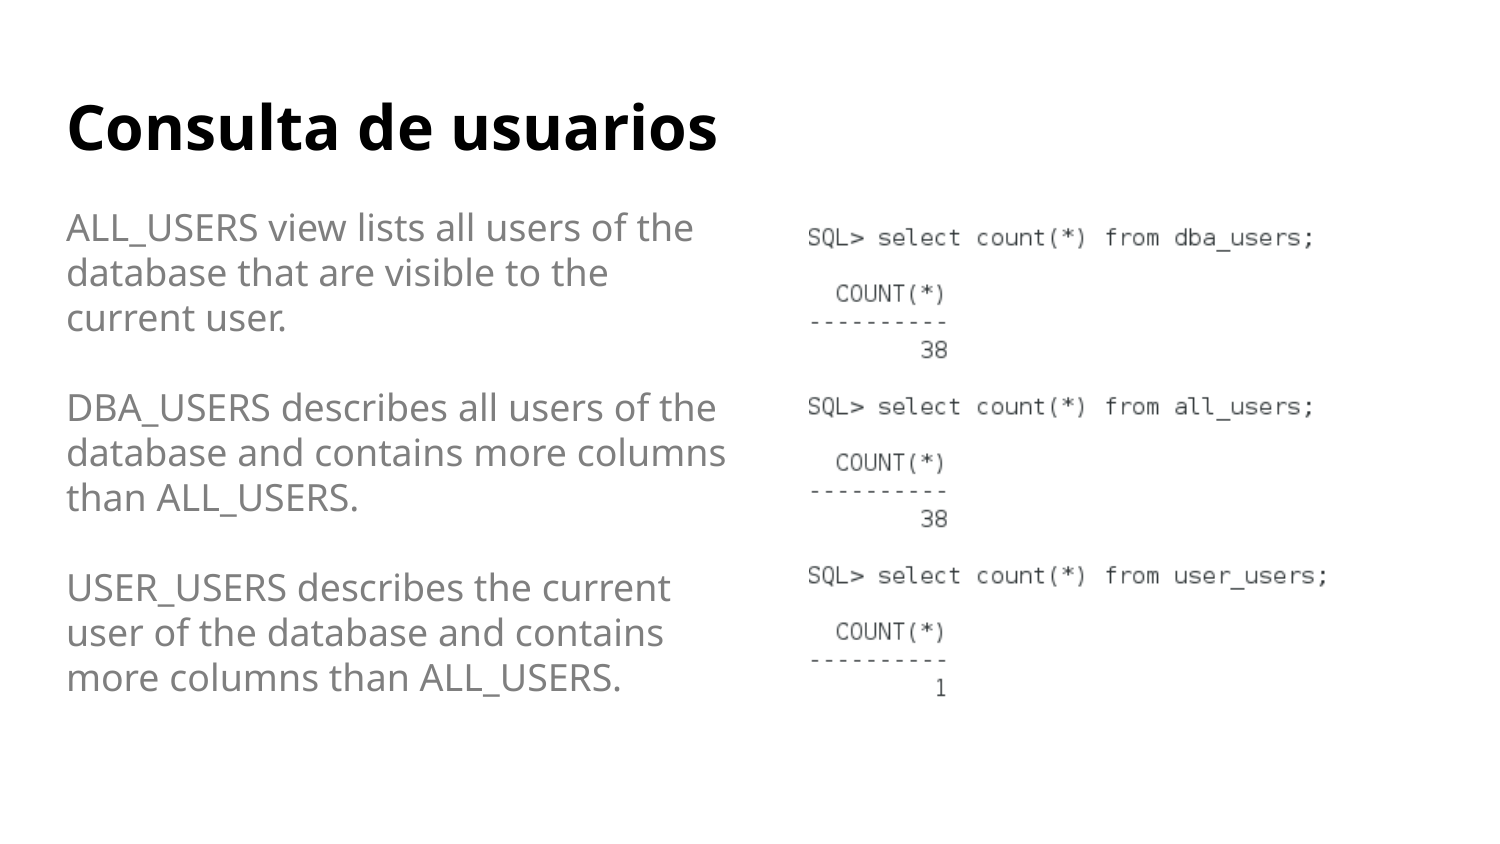

# Consulta de usuarios
ALL_USERS view lists all users of the database that are visible to the current user.
DBA_USERS describes all users of the database and contains more columns than ALL_USERS.
USER_USERS describes the current user of the database and contains more columns than ALL_USERS.